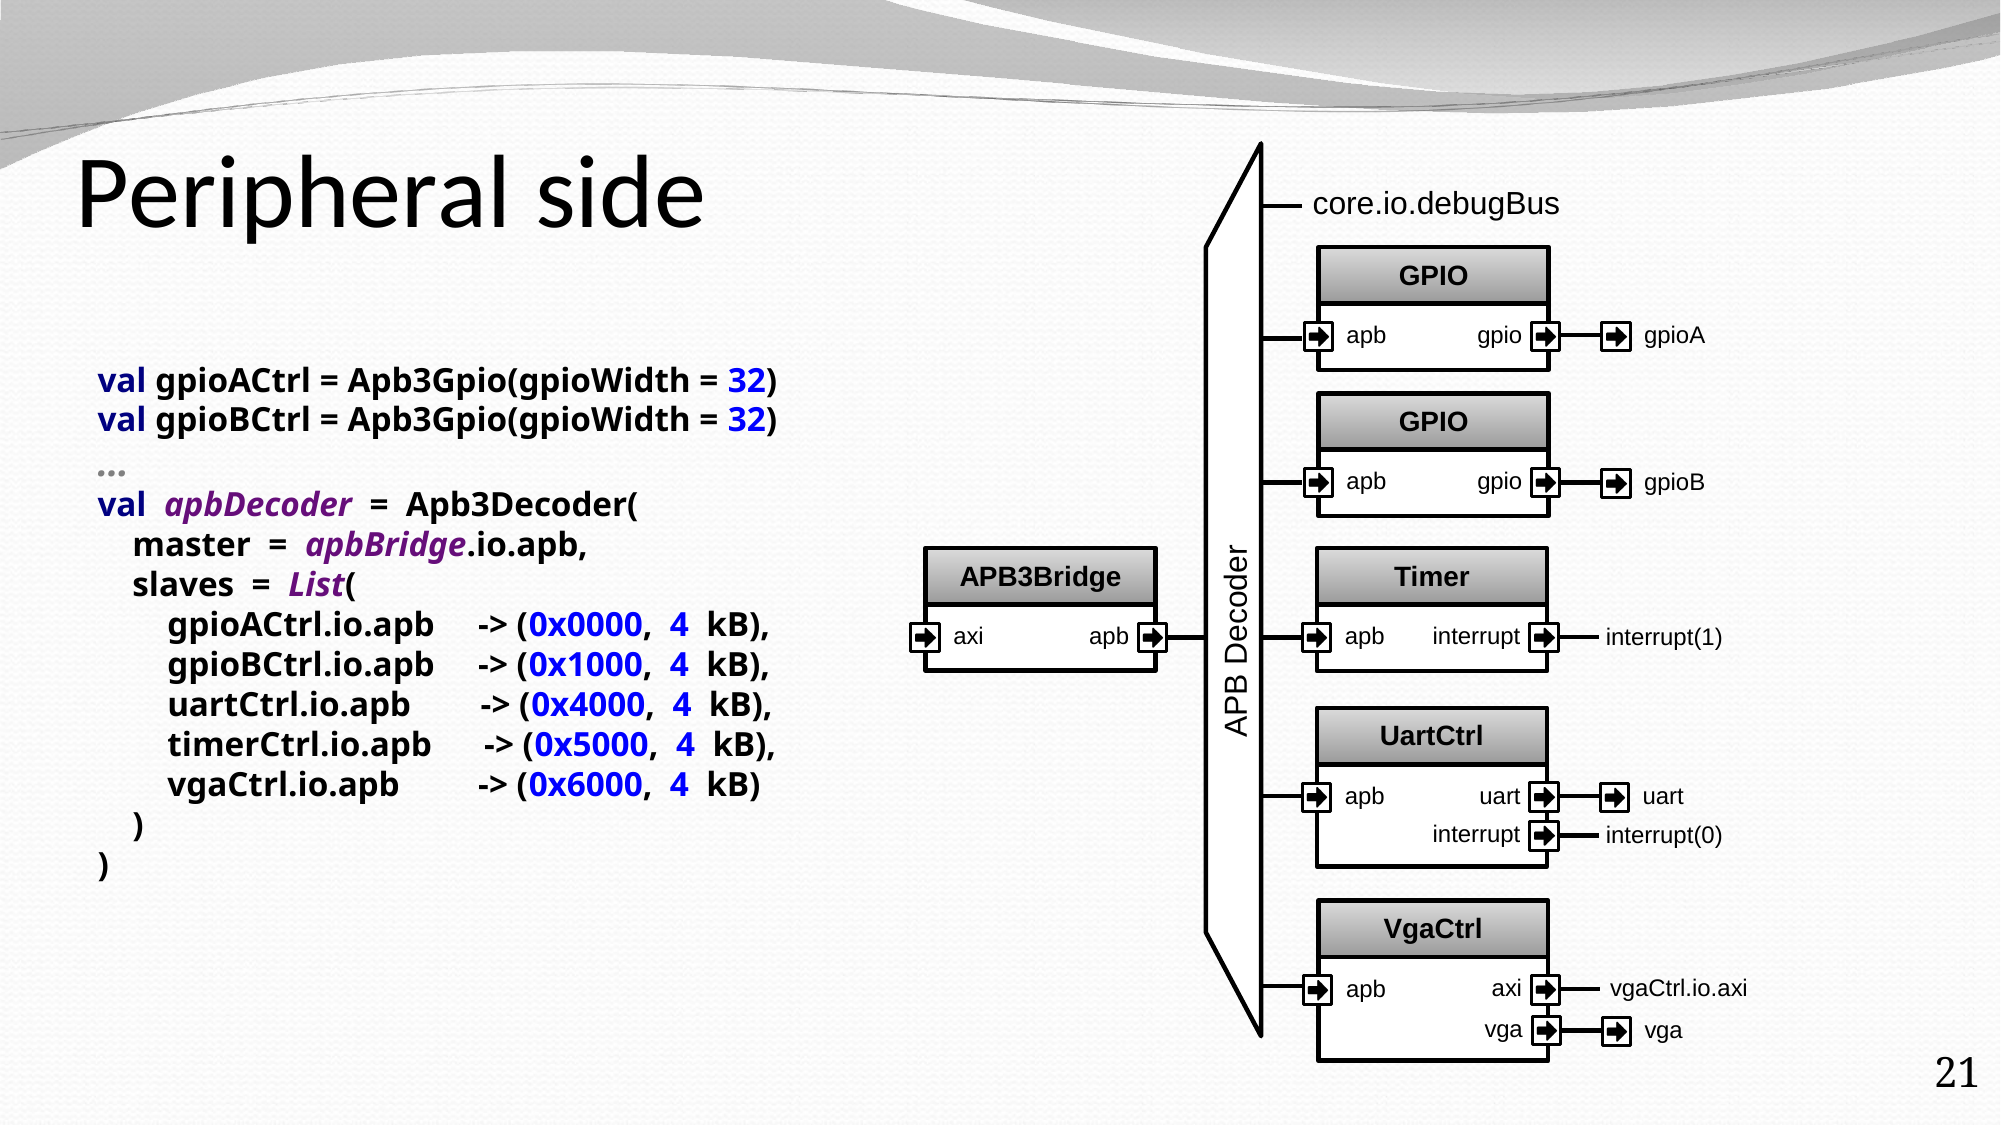

# Peripheral side
val gpioACtrl = Apb3Gpio(gpioWidth = 32)
val gpioBCtrl = Apb3Gpio(gpioWidth = 32)
…
val apbDecoder = Apb3Decoder(
 master = apbBridge.io.apb,
 slaves = List(
 gpioACtrl.io.apb -> (0x0000, 4 kB),
 gpioBCtrl.io.apb -> (0x1000, 4 kB),
 uartCtrl.io.apb -> (0x4000, 4 kB),
 timerCtrl.io.apb -> (0x5000, 4 kB),
 vgaCtrl.io.apb -> (0x6000, 4 kB)
 )
)